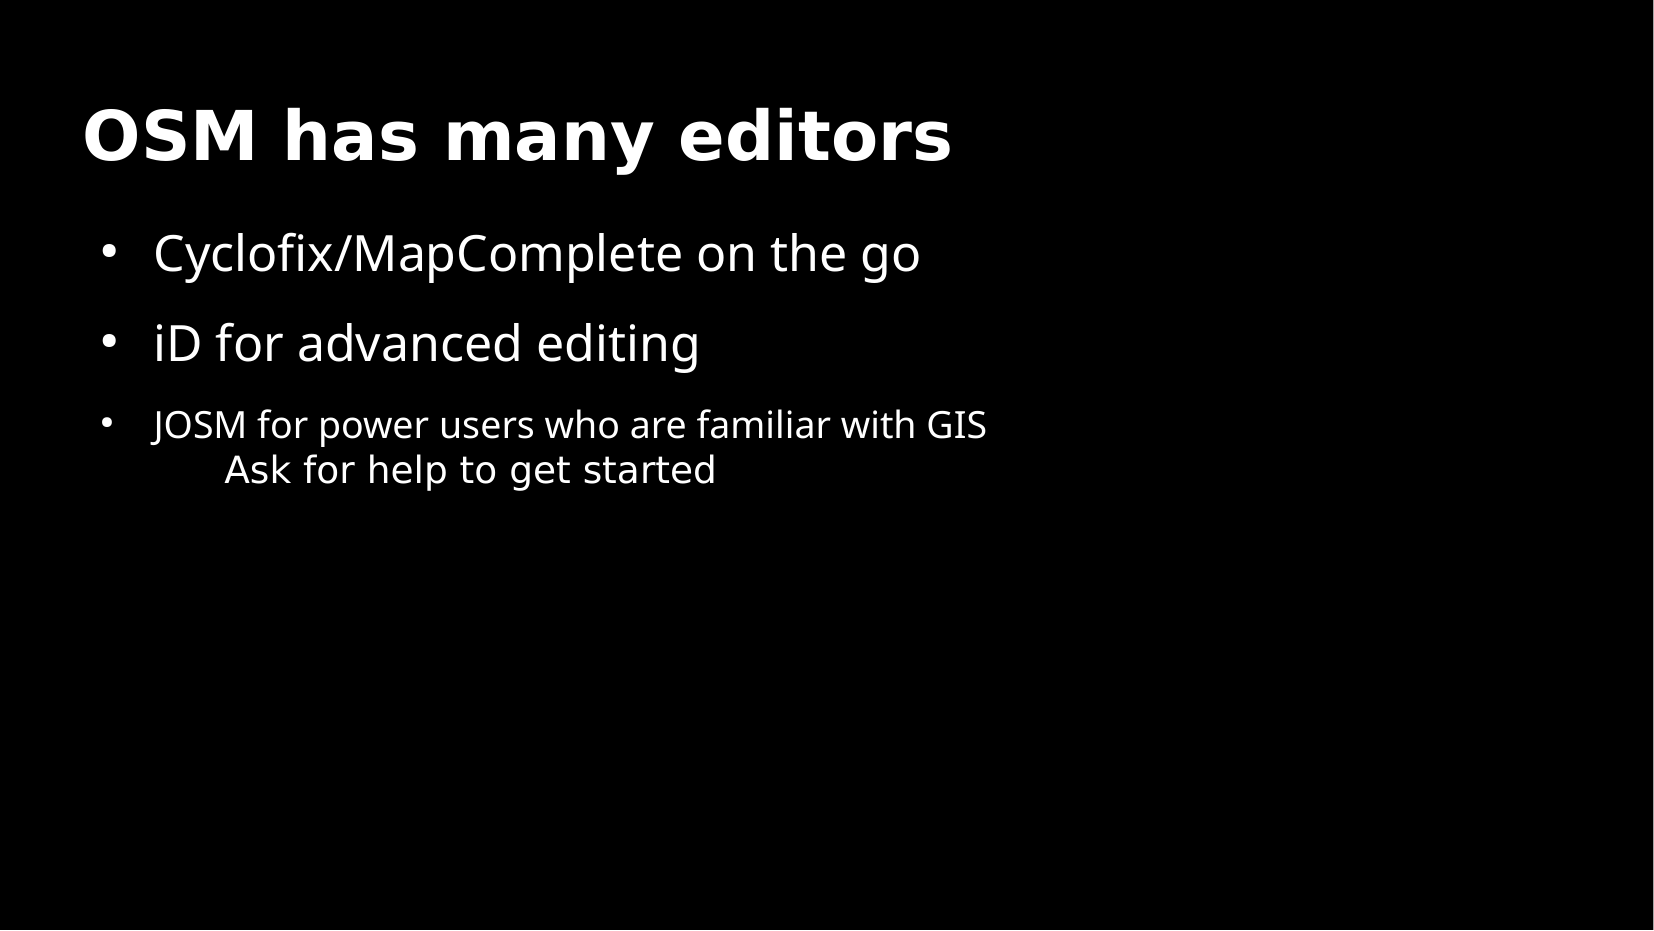

# OSM has many editors
Cyclofix/MapComplete on the go
iD for advanced editing
JOSM for power users who are familiar with GIS
Ask for help to get started